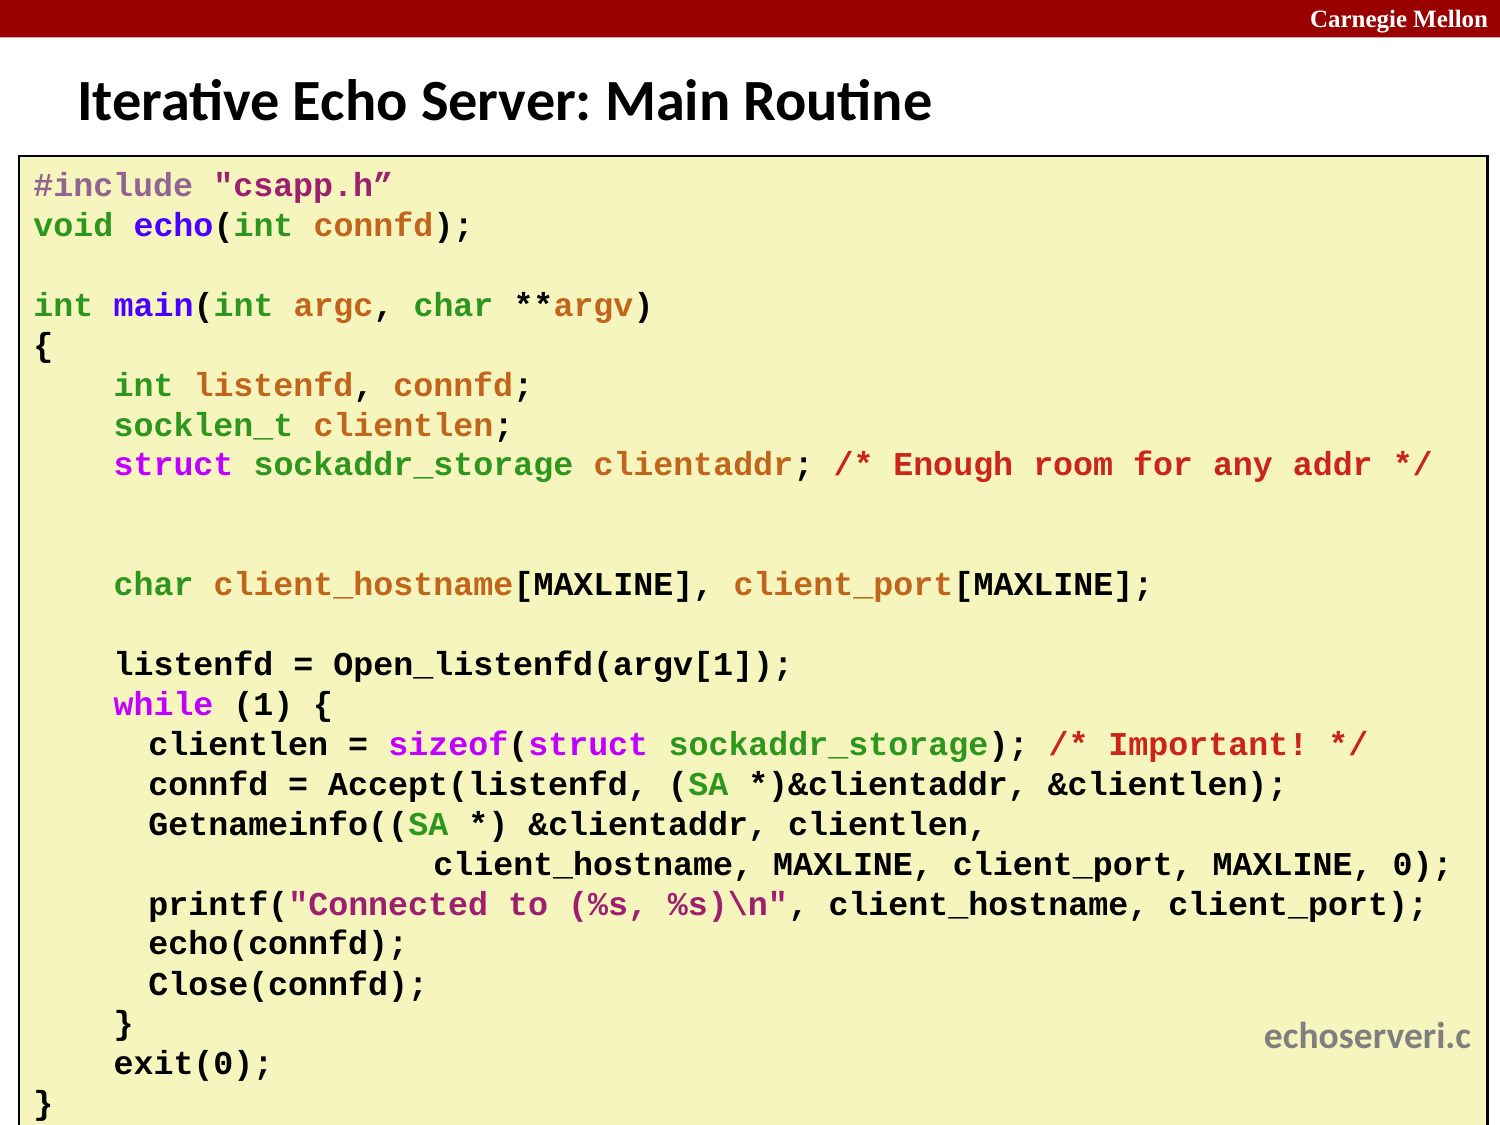

# Iterative Echo Server: Main Routine
#include "csapp.h”
void echo(int connfd);
int main(int argc, char **argv)
{
 int listenfd, connfd;
 socklen_t clientlen;
 struct sockaddr_storage clientaddr; /* Enough room for any addr */
 char client_hostname[MAXLINE], client_port[MAXLINE];
 listenfd = Open_listenfd(argv[1]);
 while (1) {
	 clientlen = sizeof(struct sockaddr_storage); /* Important! */
	 connfd = Accept(listenfd, (SA *)&clientaddr, &clientlen);
	 Getnameinfo((SA *) &clientaddr, clientlen,
 client_hostname, MAXLINE, client_port, MAXLINE, 0);
	 printf("Connected to (%s, %s)\n", client_hostname, client_port);
	 echo(connfd);
	 Close(connfd);
 }
 exit(0);
}
echoserveri.c